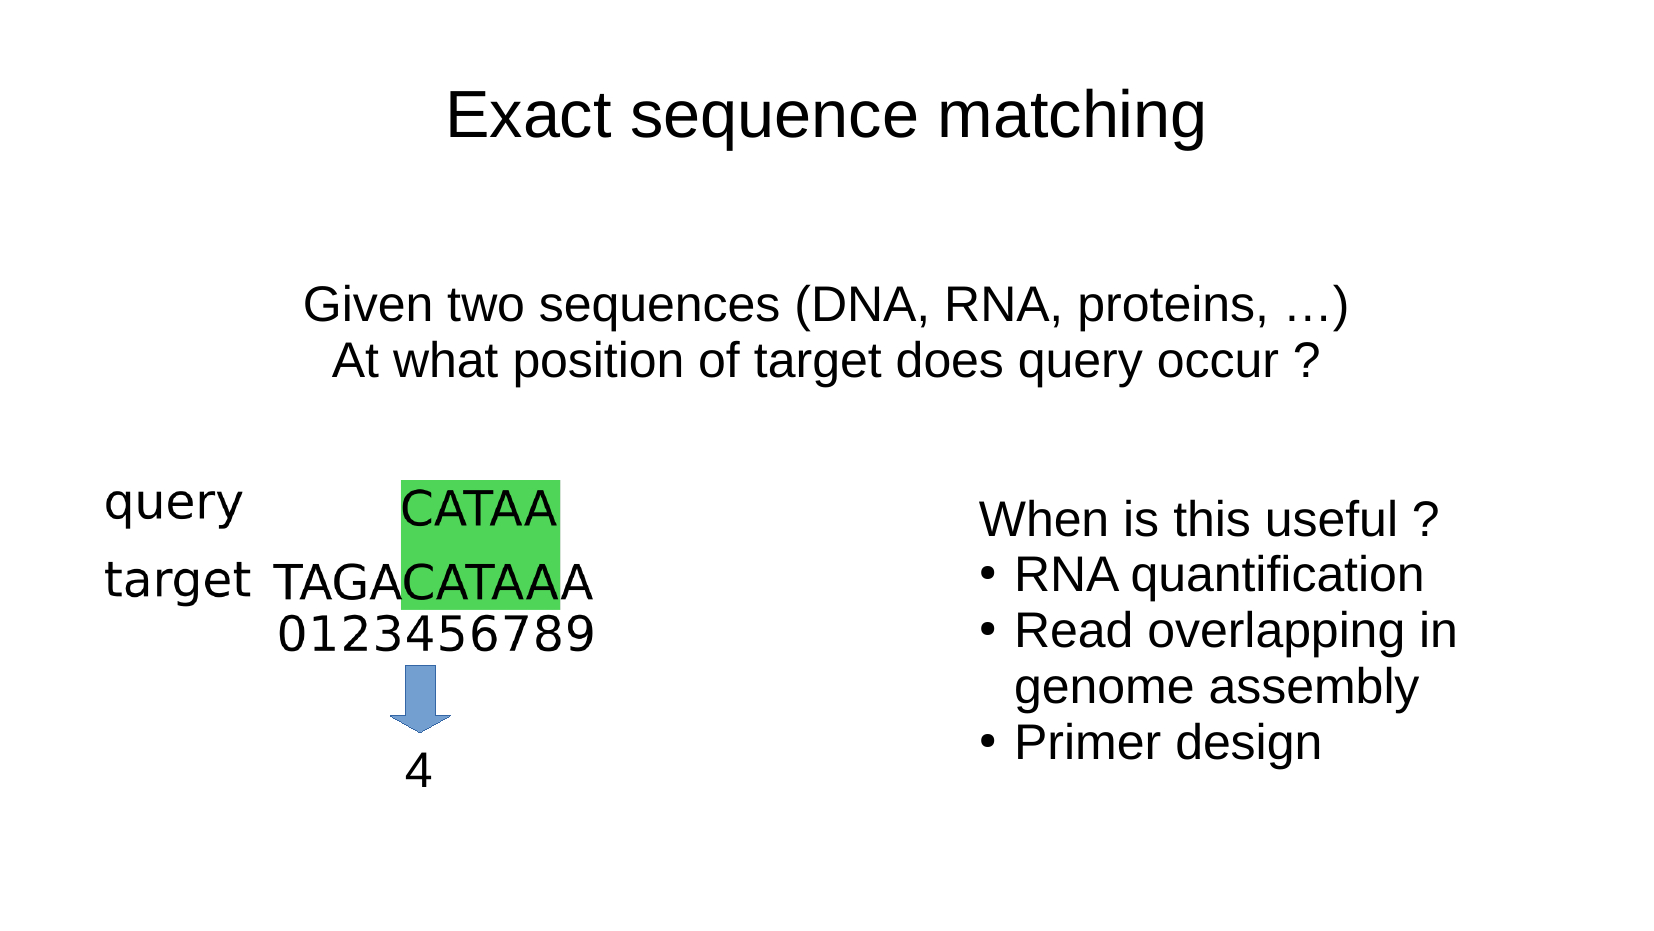

# Exact sequence matching
Given two sequences (DNA, RNA, proteins, …)
At what position of target does query occur ?
When is this useful ?
RNA quantification
Read overlapping in genome assembly
Primer design
4